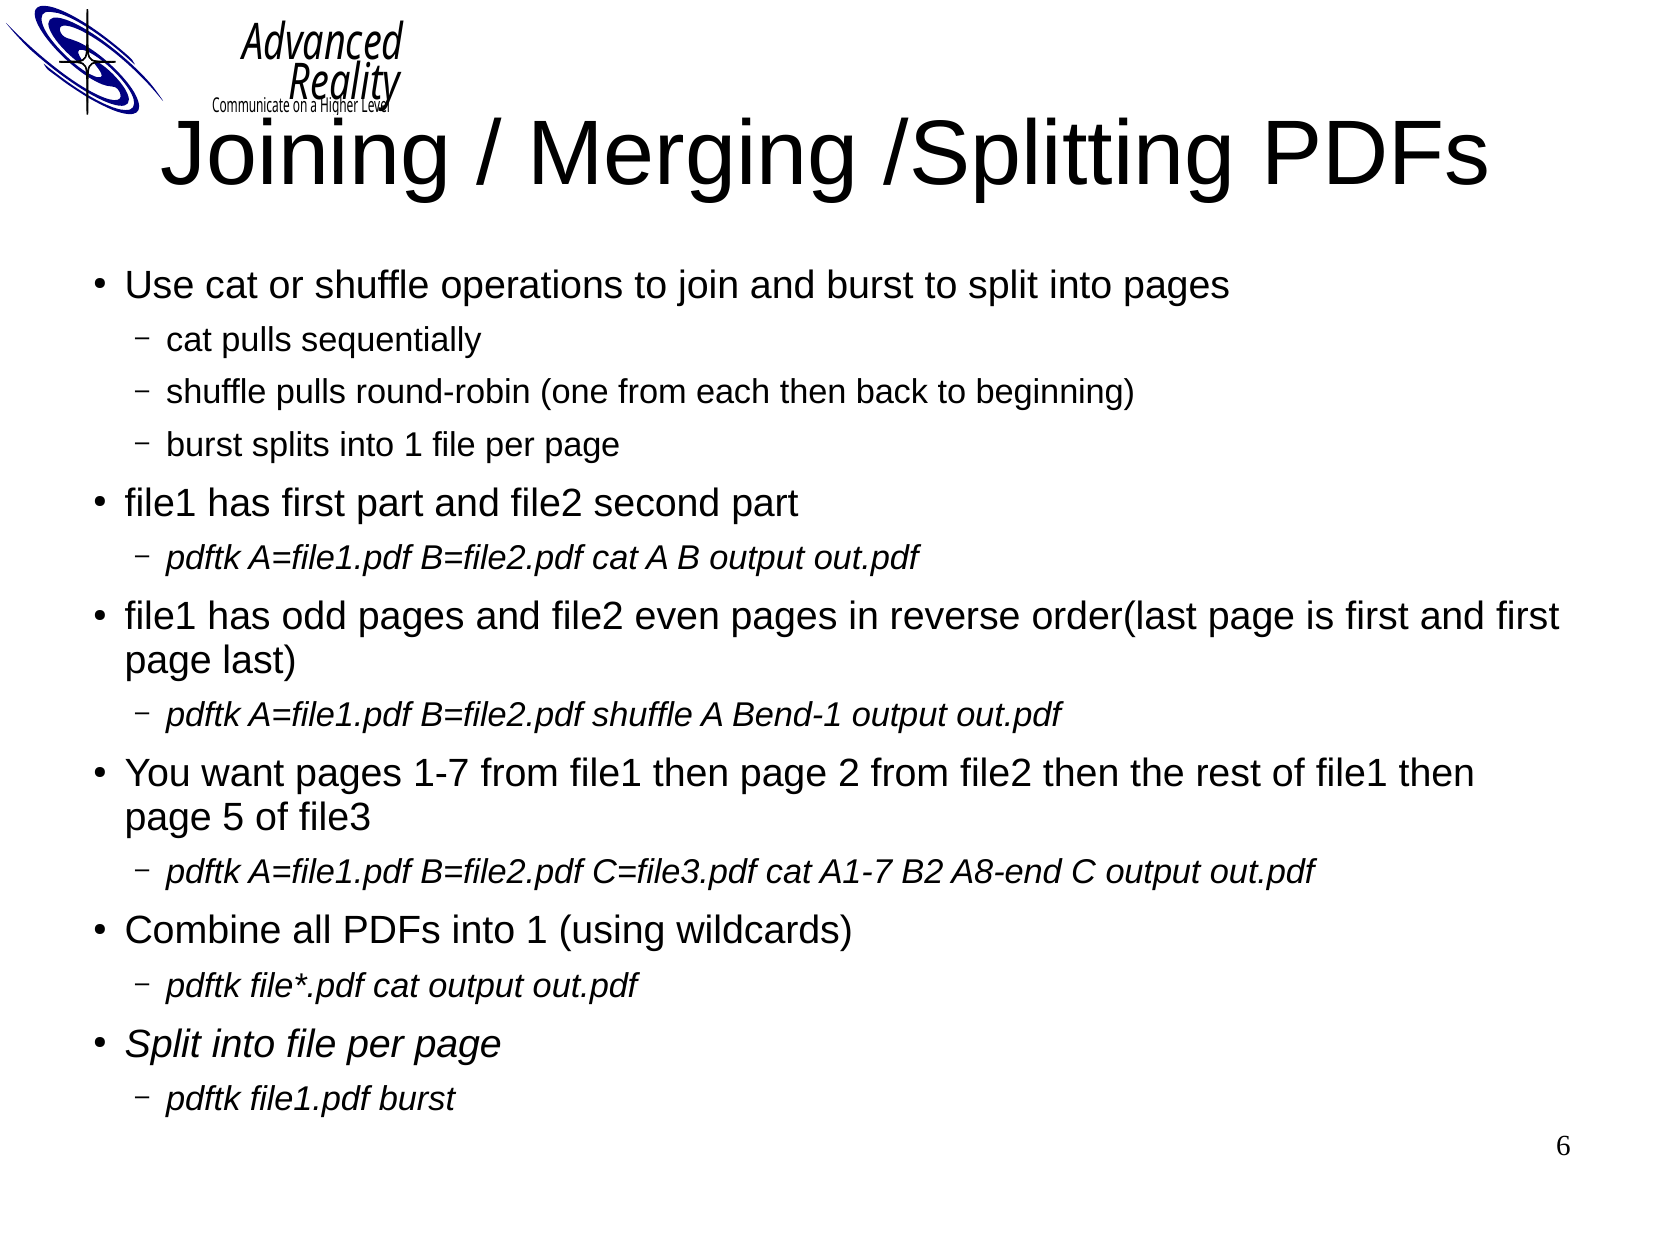

# Joining / Merging /Splitting PDFs
Use cat or shuffle operations to join and burst to split into pages
cat pulls sequentially
shuffle pulls round-robin (one from each then back to beginning)
burst splits into 1 file per page
file1 has first part and file2 second part
pdftk A=file1.pdf B=file2.pdf cat A B output out.pdf
file1 has odd pages and file2 even pages in reverse order(last page is first and first page last)
pdftk A=file1.pdf B=file2.pdf shuffle A Bend-1 output out.pdf
You want pages 1-7 from file1 then page 2 from file2 then the rest of file1 then page 5 of file3
pdftk A=file1.pdf B=file2.pdf C=file3.pdf cat A1-7 B2 A8-end C output out.pdf
Combine all PDFs into 1 (using wildcards)
pdftk file*.pdf cat output out.pdf
Split into file per page
pdftk file1.pdf burst
6